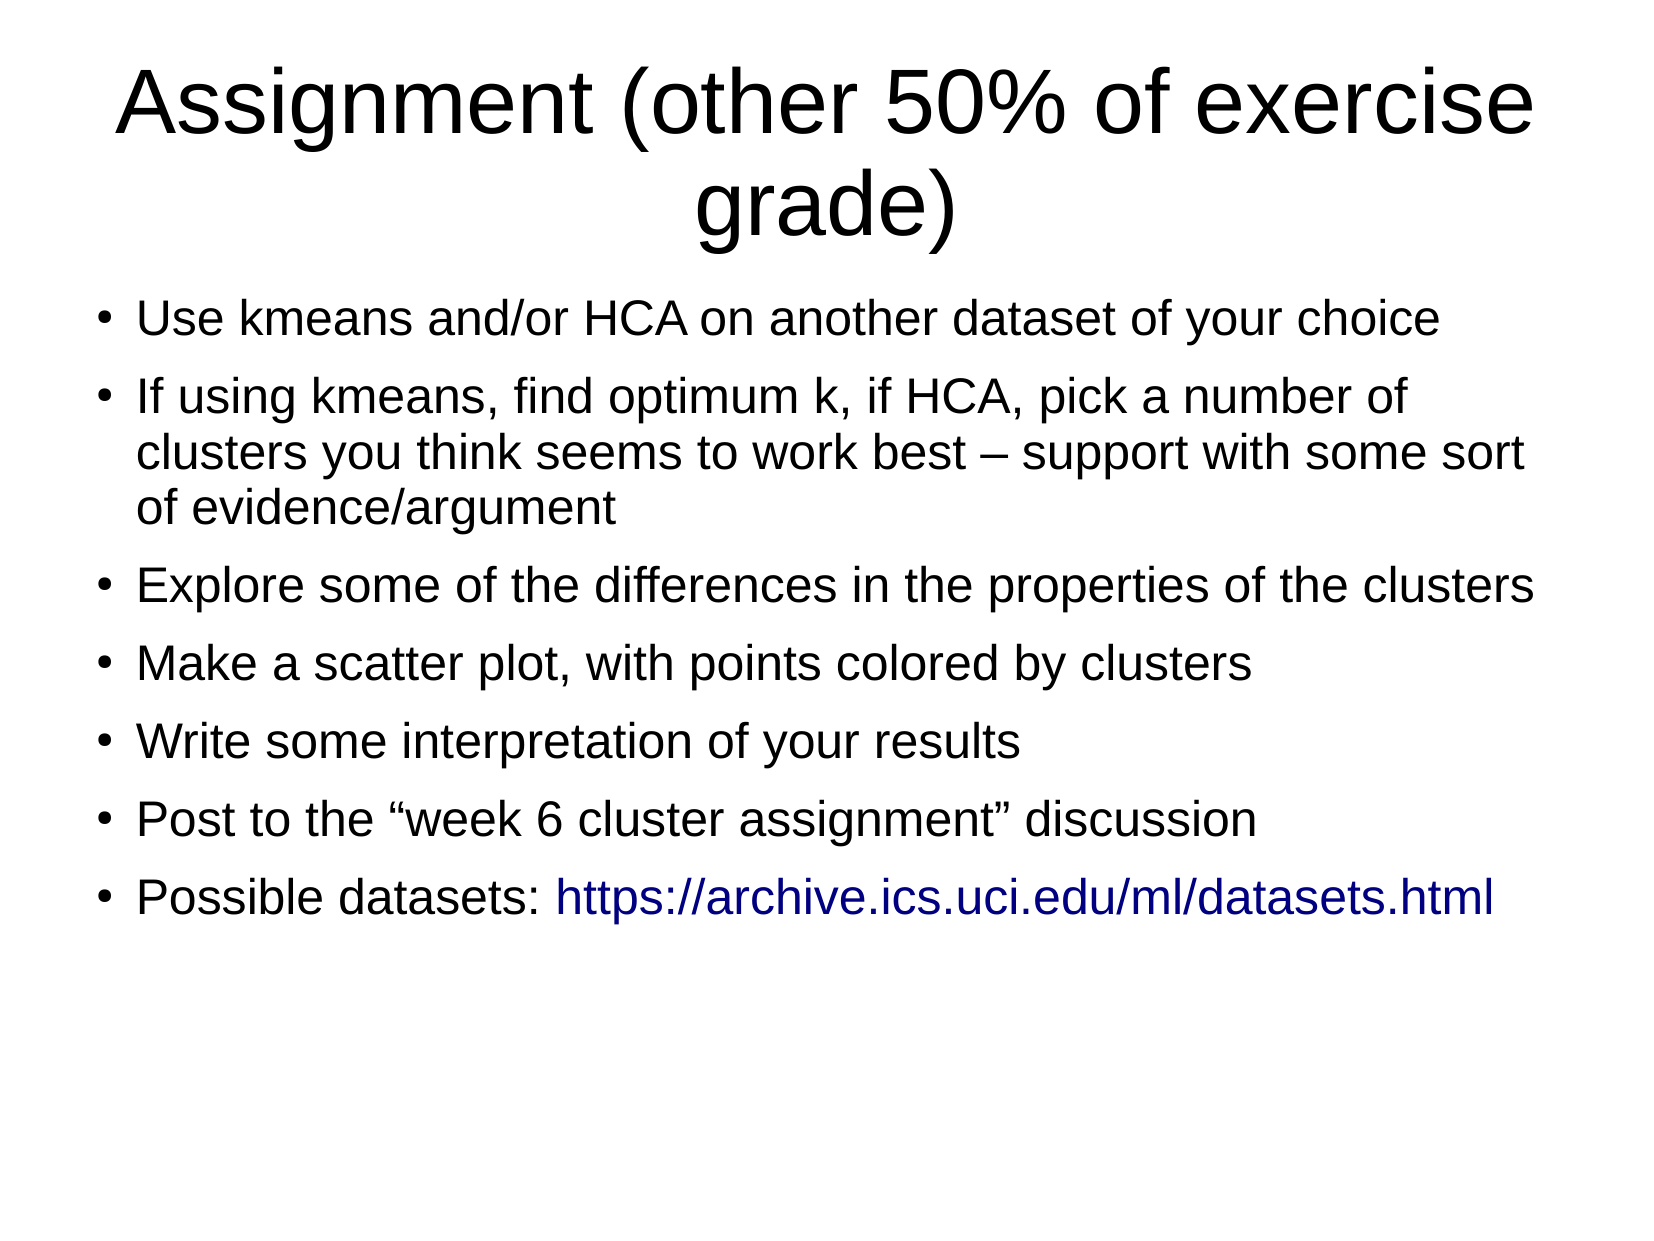

# Assignment (other 50% of exercise grade)
Use kmeans and/or HCA on another dataset of your choice
If using kmeans, find optimum k, if HCA, pick a number of clusters you think seems to work best – support with some sort of evidence/argument
Explore some of the differences in the properties of the clusters
Make a scatter plot, with points colored by clusters
Write some interpretation of your results
Post to the “week 6 cluster assignment” discussion
Possible datasets: https://archive.ics.uci.edu/ml/datasets.html